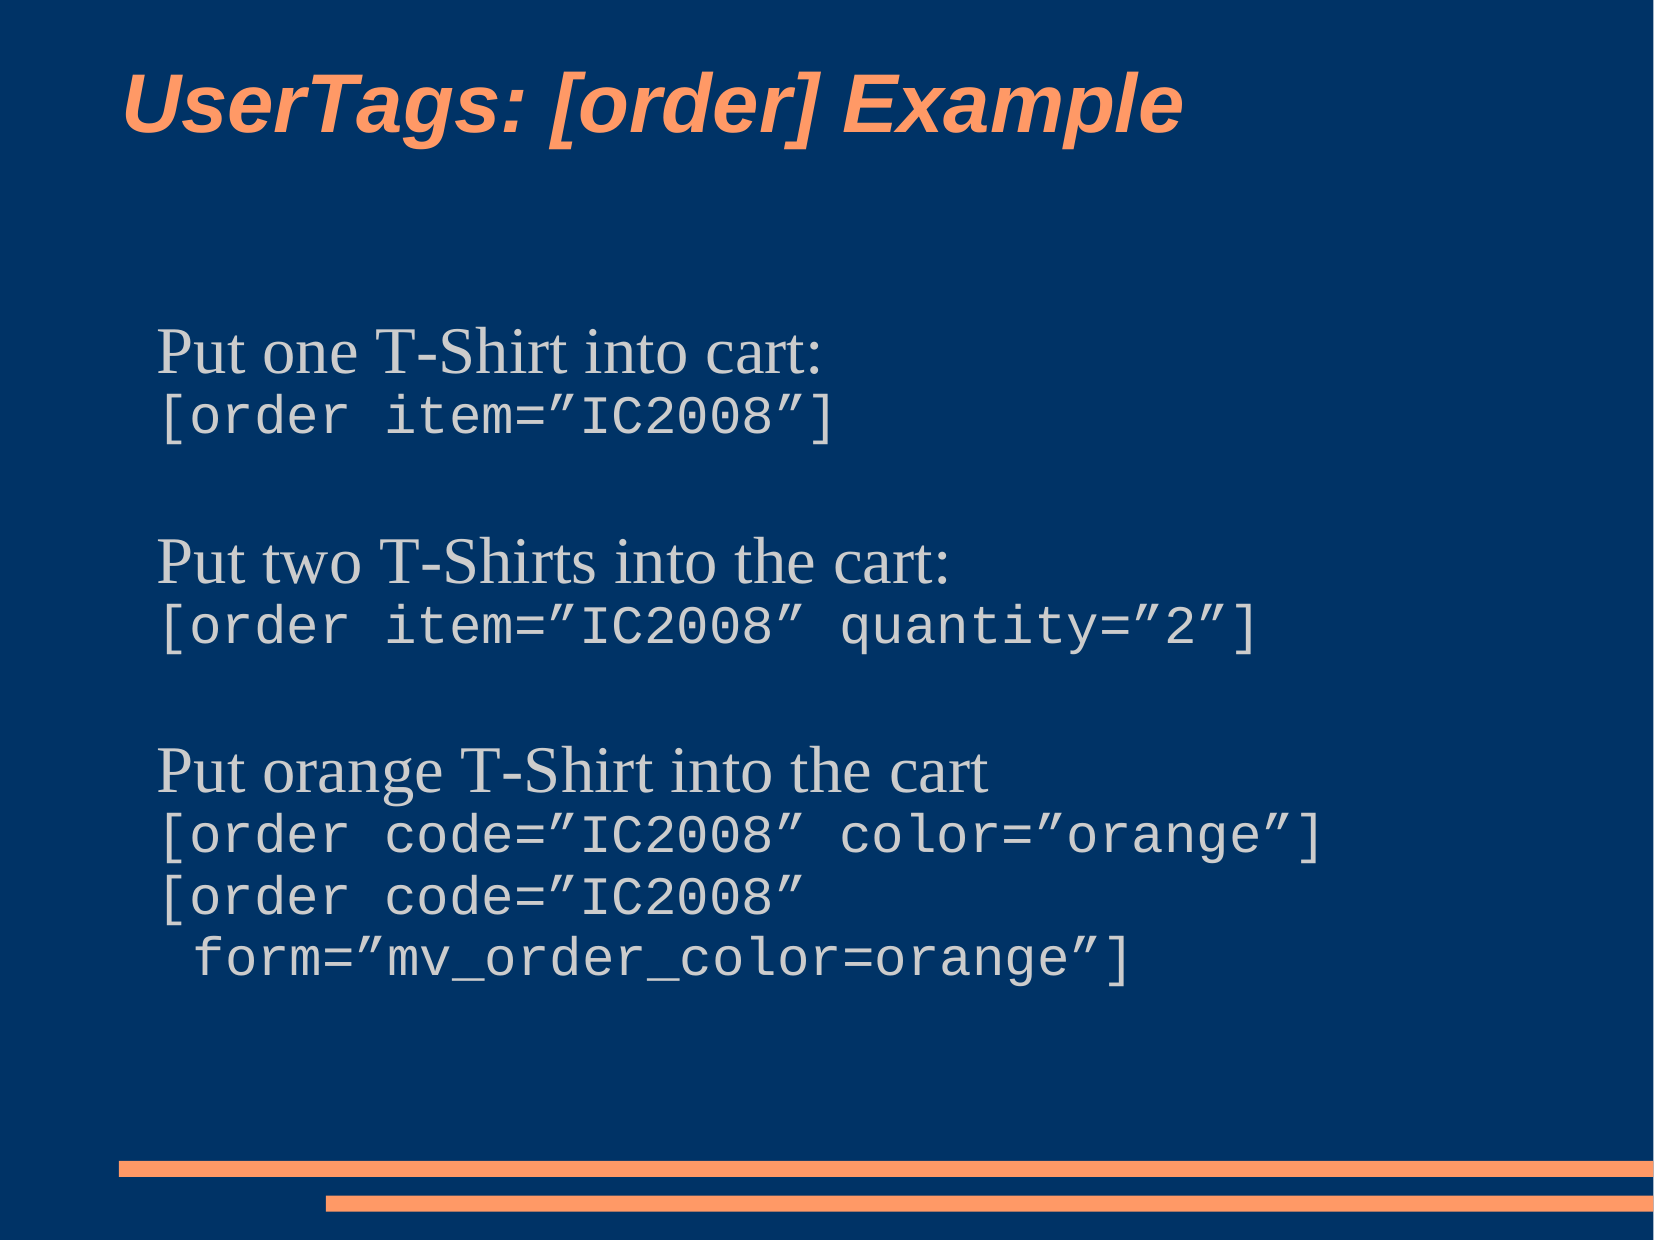

# UserTags: [order] Example
Put one T-Shirt into cart:
[order item=”IC2008”]
Put two T-Shirts into the cart:
[order item=”IC2008” quantity=”2”]
Put orange T-Shirt into the cart
[order code=”IC2008” color=”orange”]
[order code=”IC2008” form=”mv_order_color=orange”]